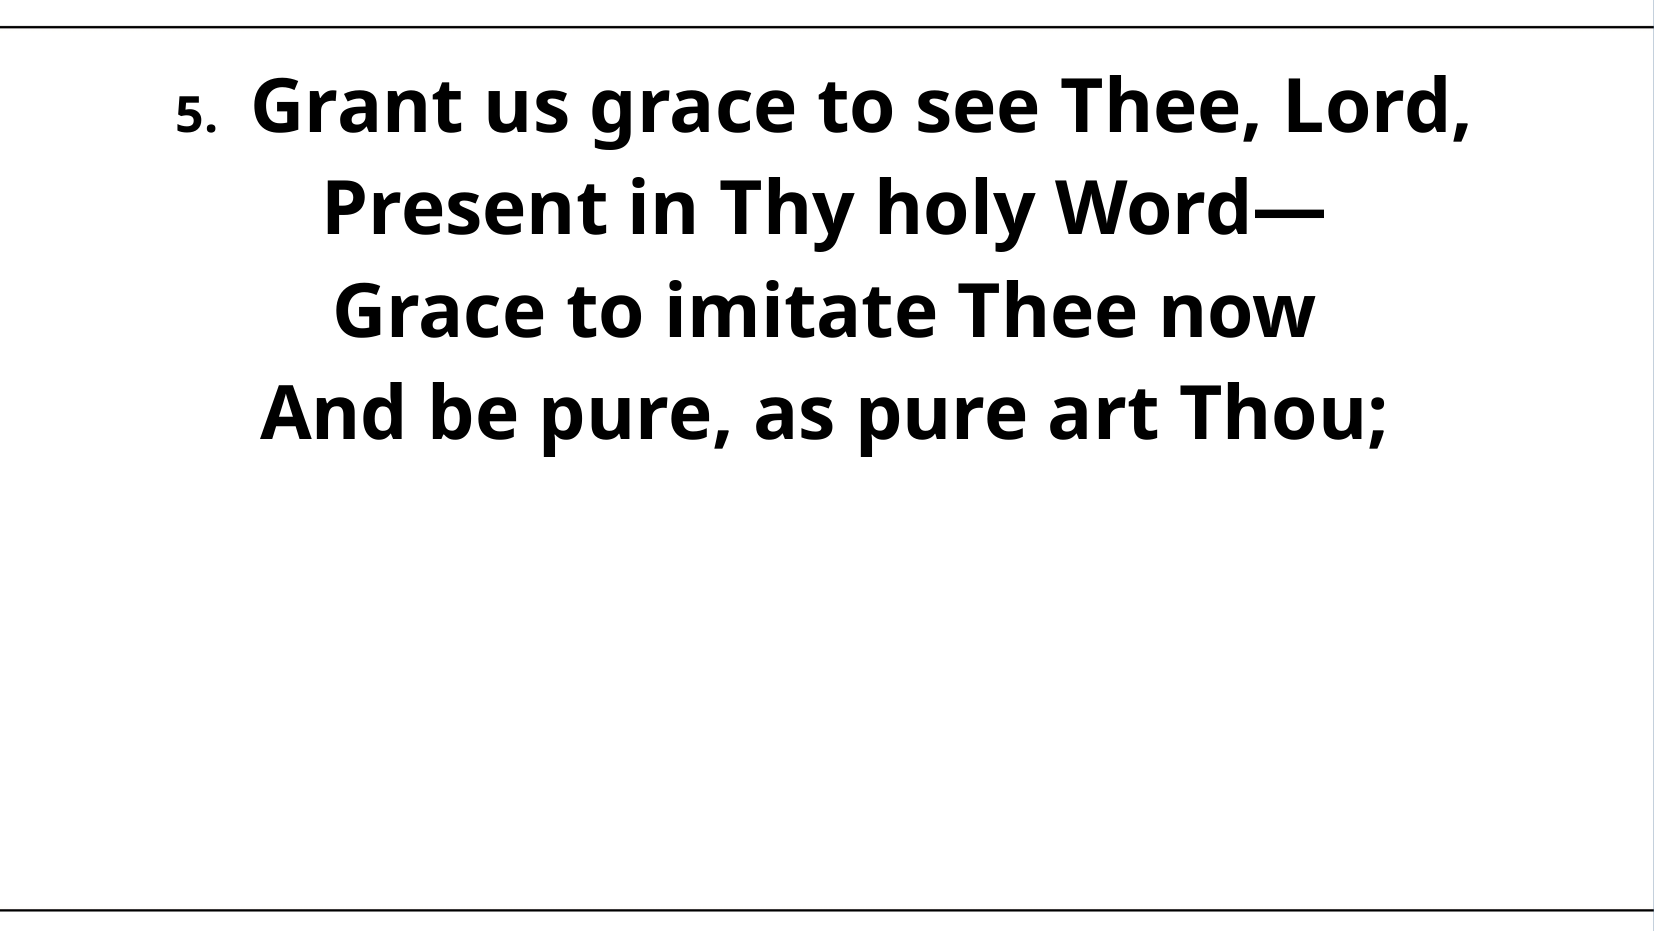

5.	Grant us grace to see Thee, Lord,
Present in Thy holy Word—
Grace to imitate Thee now
And be pure, as pure art Thou;